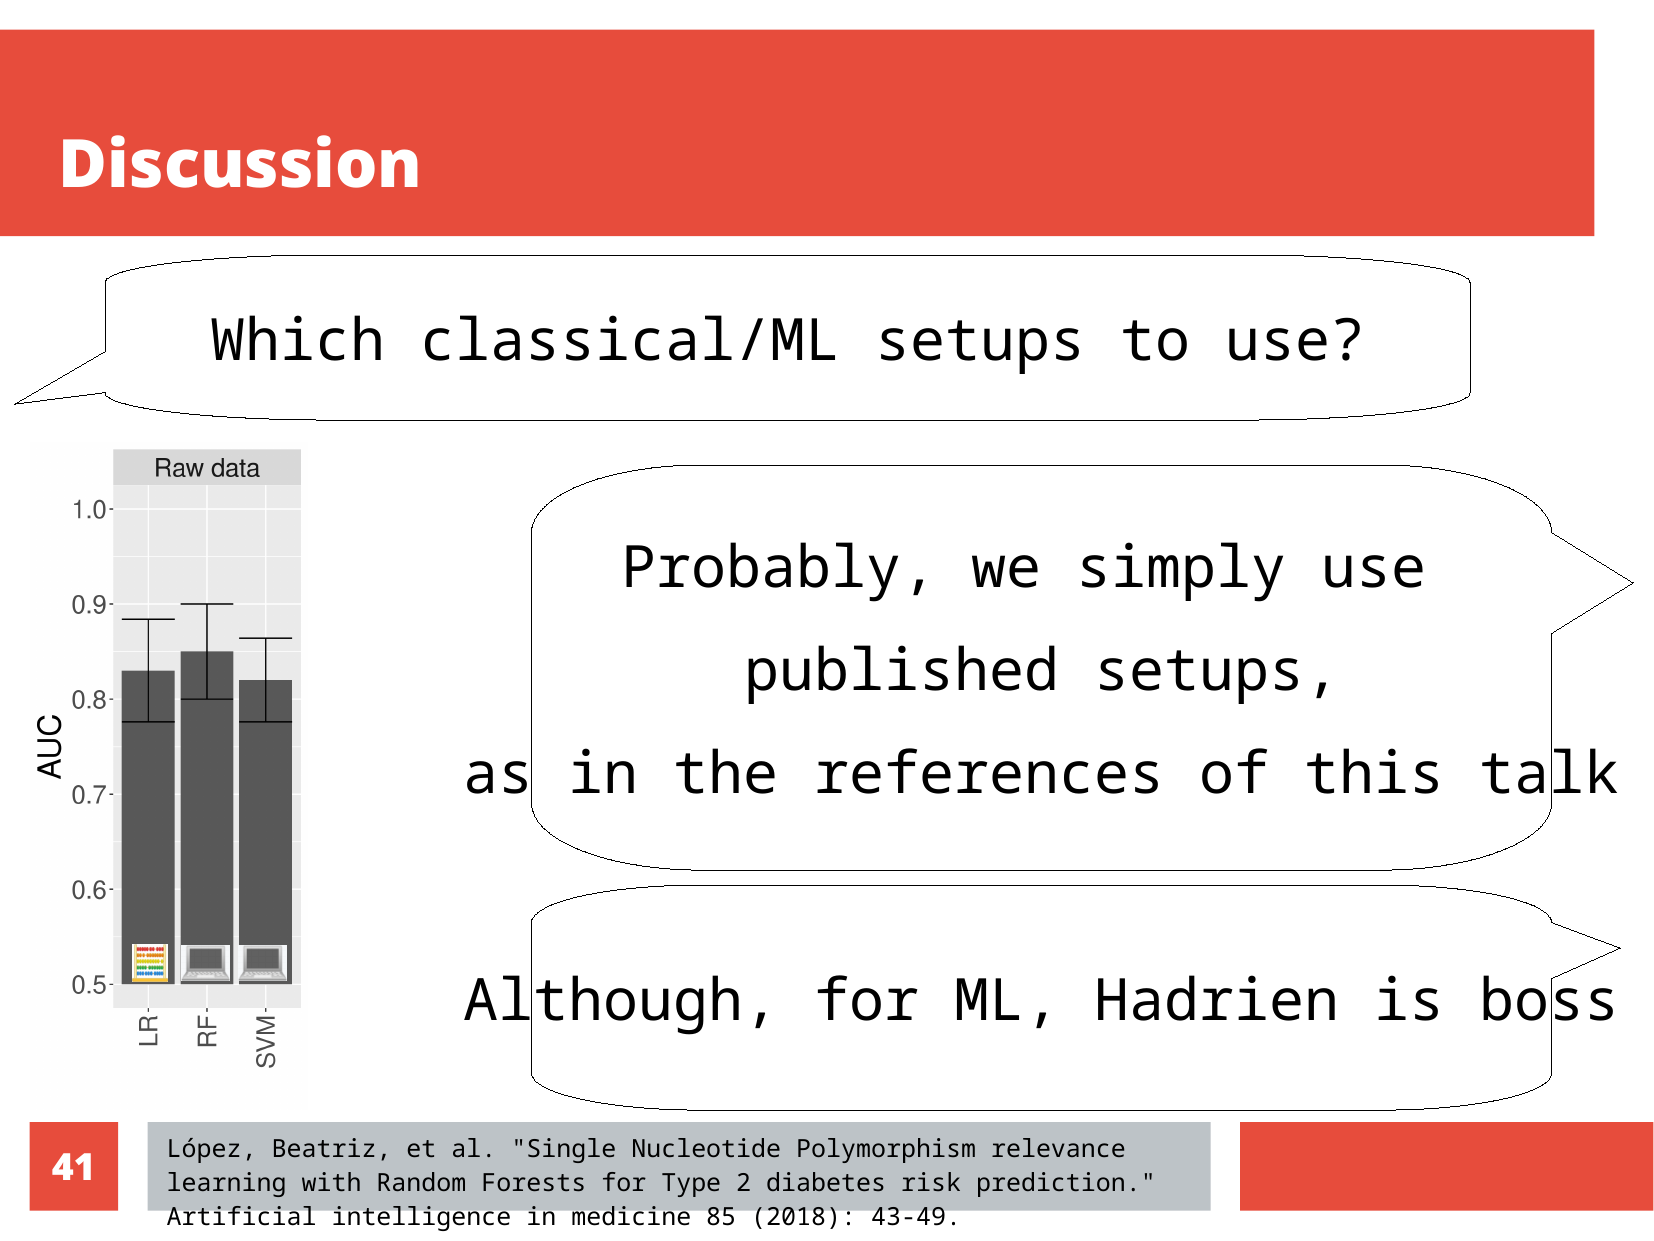

# Discussion
Which classical/ML setups to use?
Probably, we simply use
published setups,
as in the references of this talk
Although, for ML, Hadrien is boss
41
López, Beatriz, et al. "Single Nucleotide Polymorphism relevance learning with Random Forests for Type 2 diabetes risk prediction." Artificial intelligence in medicine 85 (2018): 43-49.